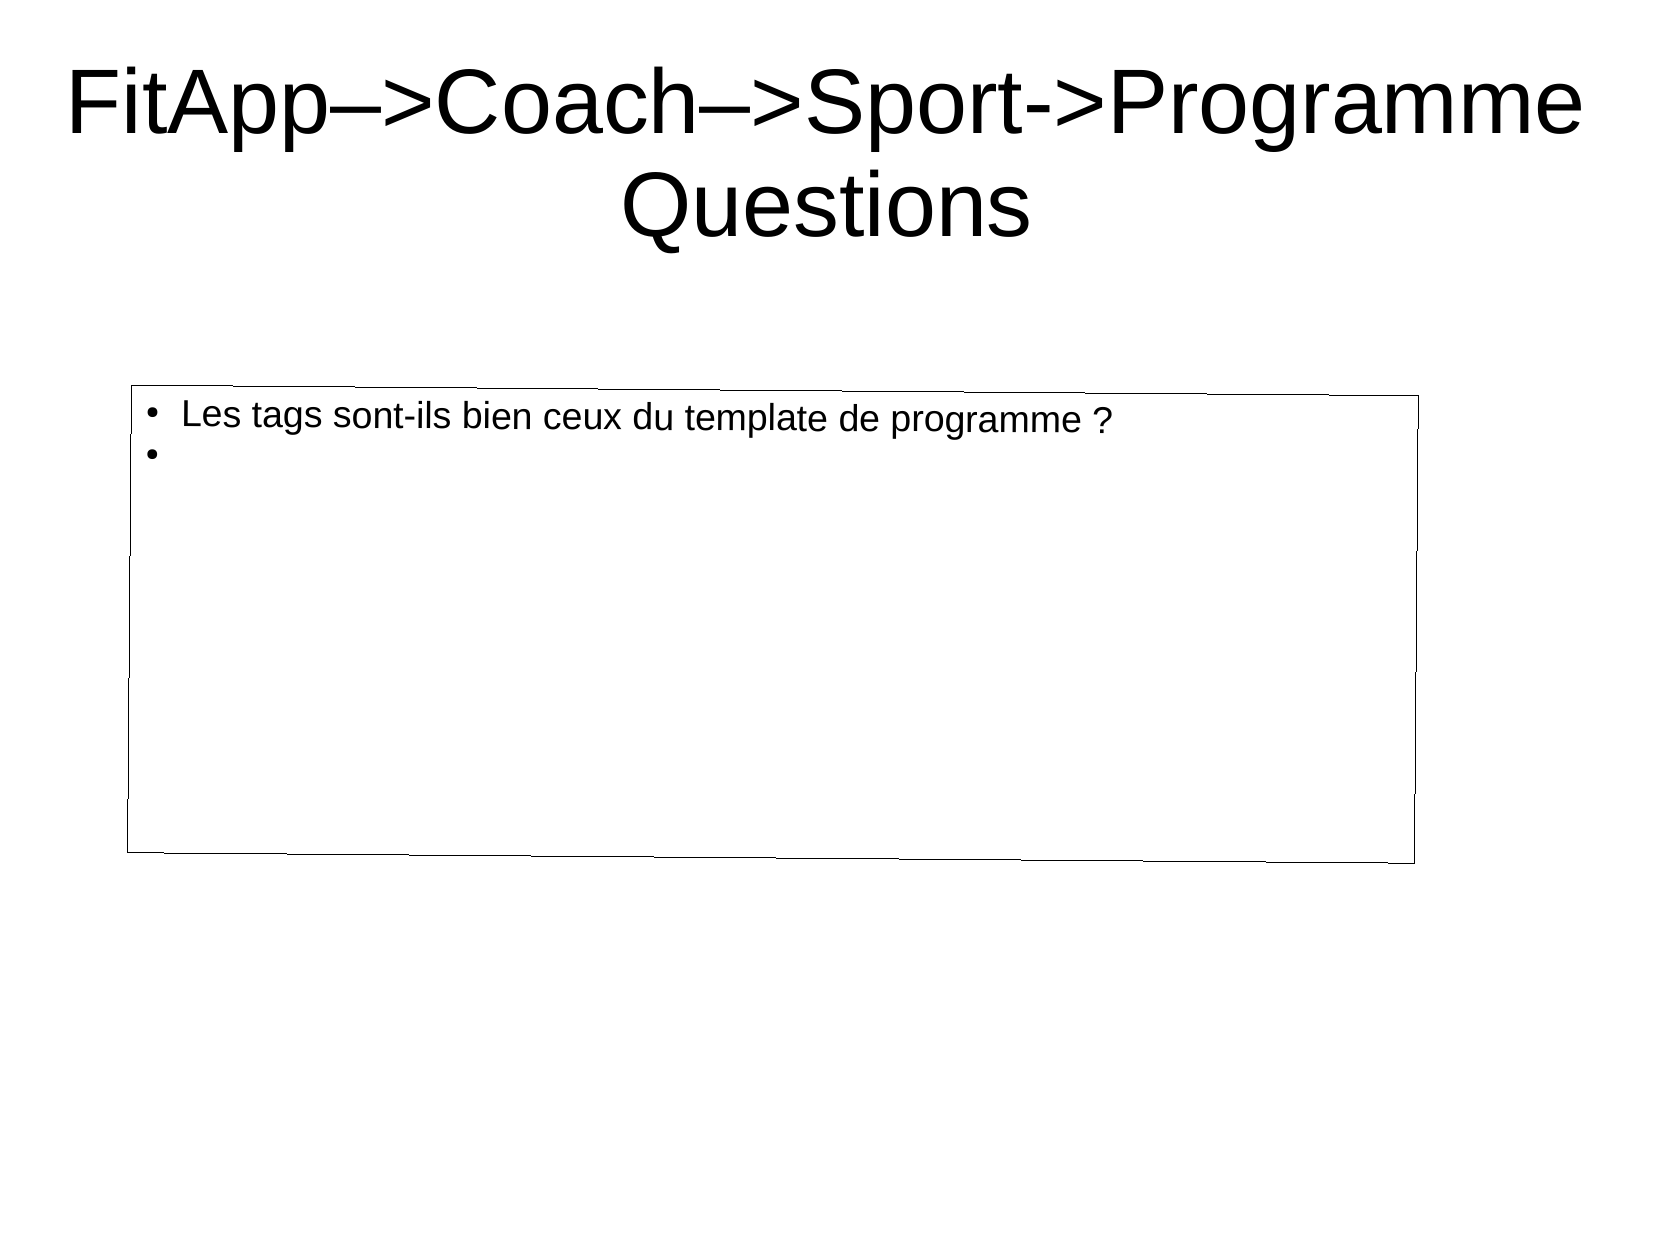

# FitApp–>Coach–>Sport->Programme Questions
Les tags sont-ils bien ceux du template de programme ?